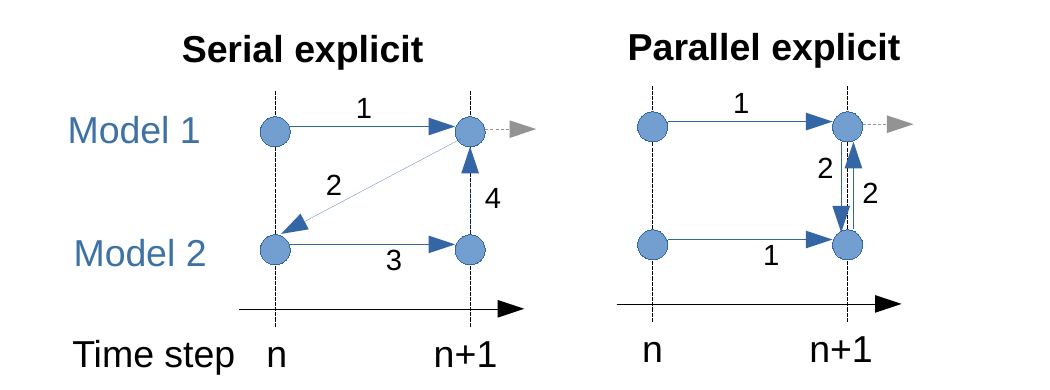

Parallel explicit
Serial explicit
1
1
Model 1
2
2
2
4
Model 2
1
3
 n n+1
 Time step n n+1